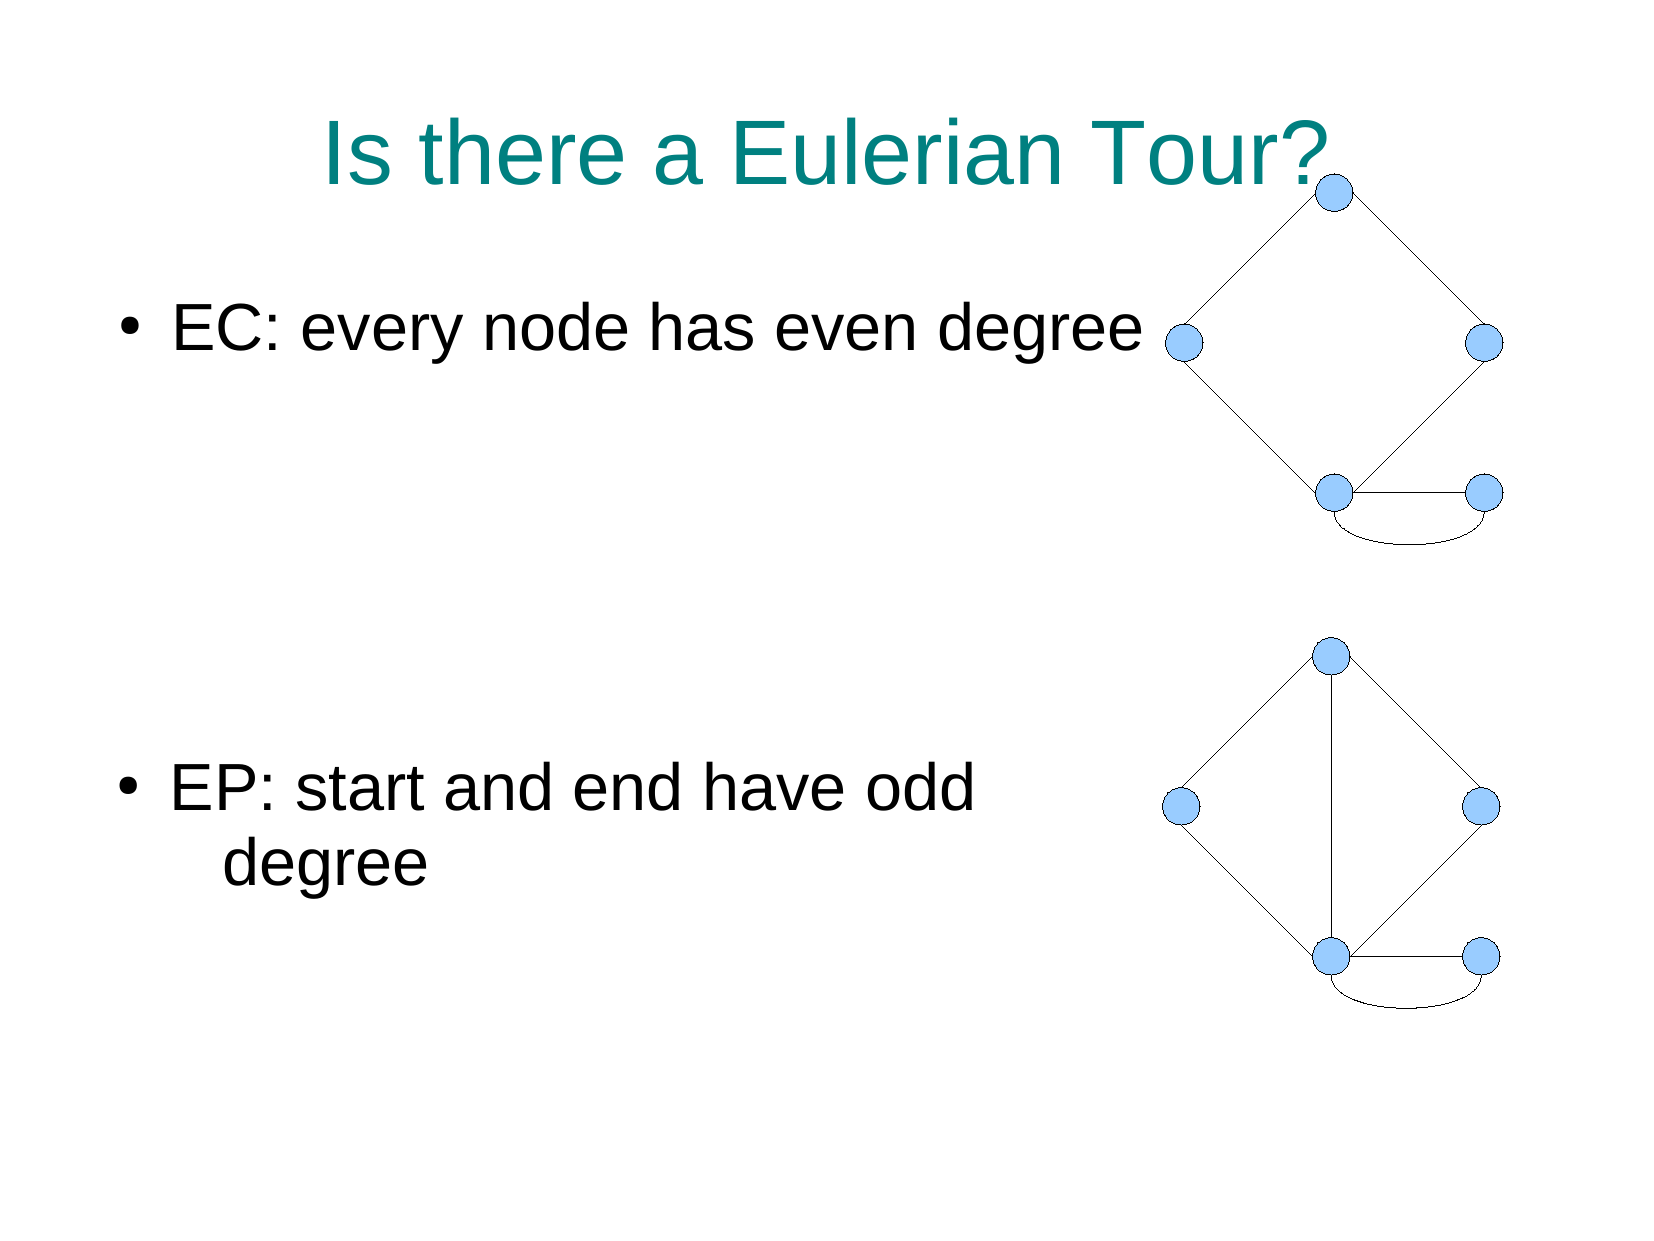

# Is there a Eulerian Tour?
EC: every node has even degree
EP: start and end have odd degree